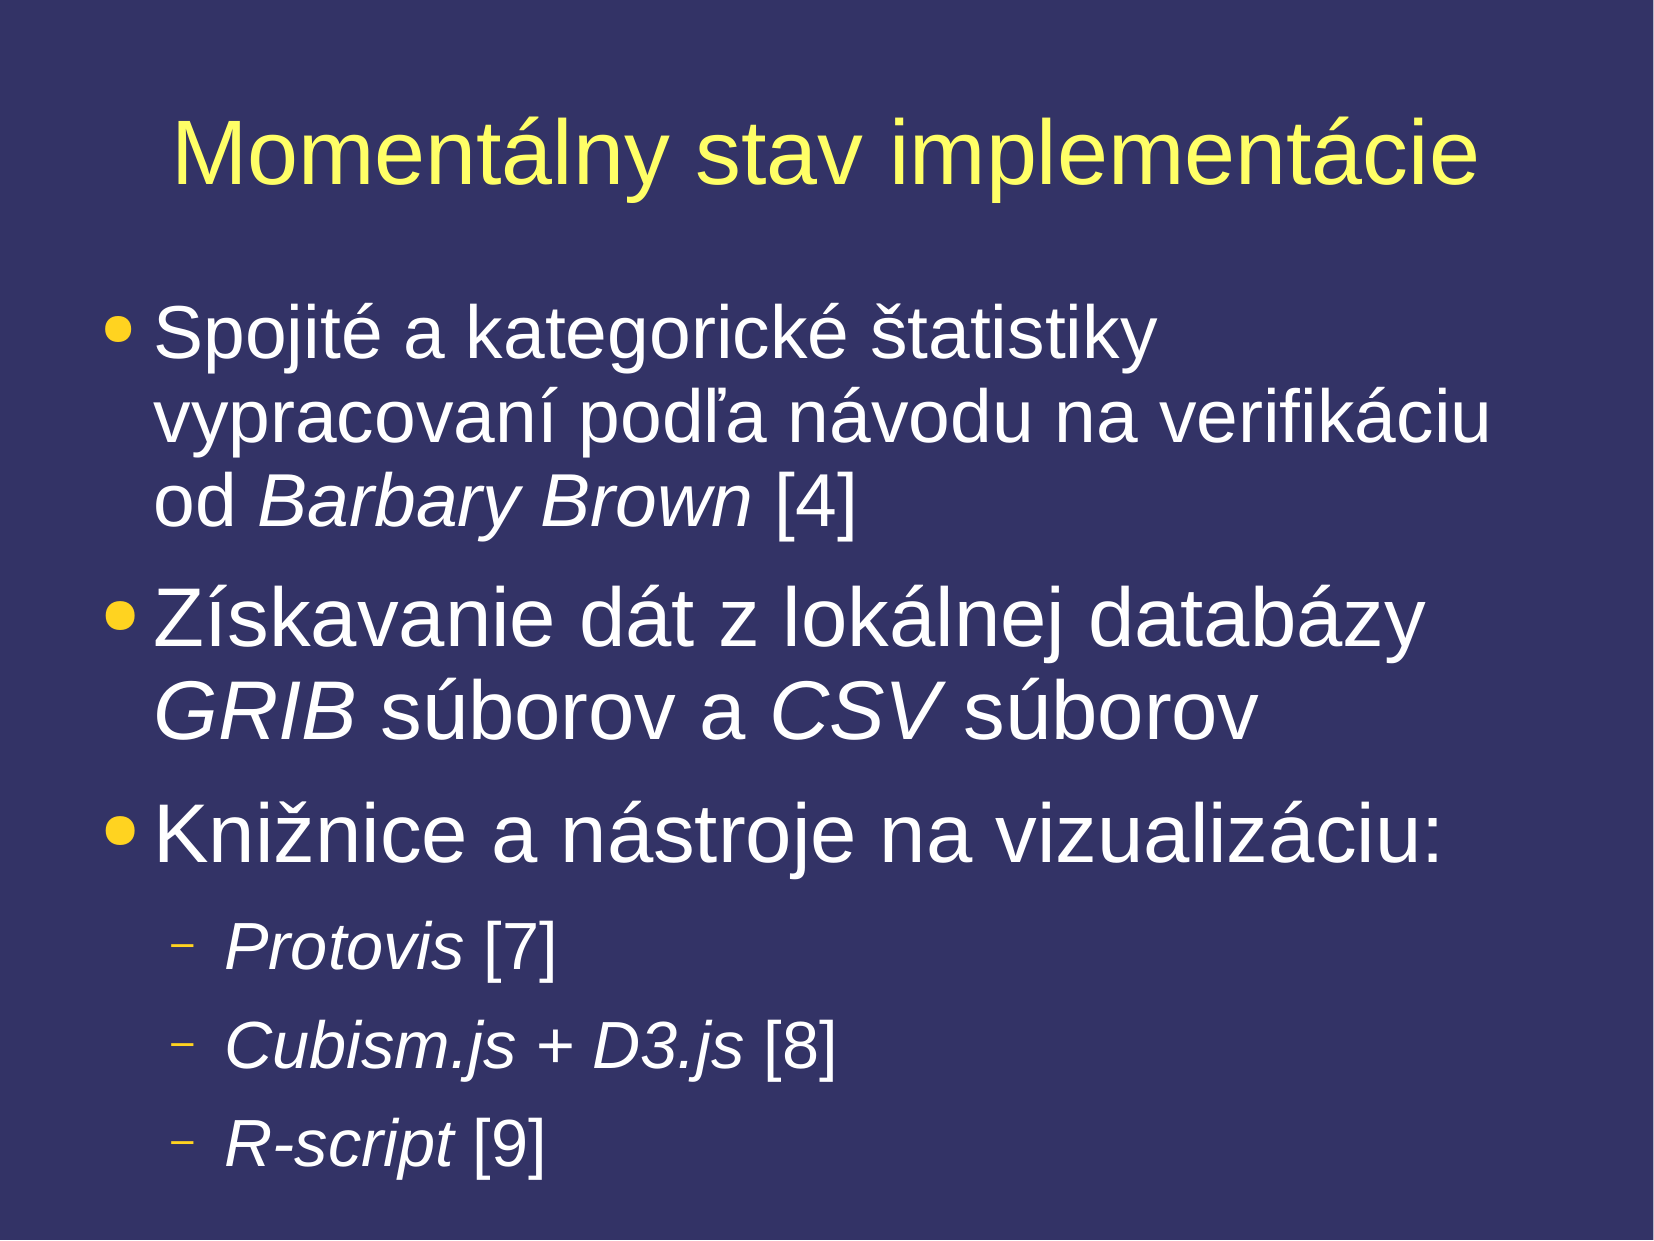

# Momentálny stav implementácie
Spojité a kategorické štatistiky vypracovaní podľa návodu na verifikáciu od Barbary Brown [4]
Získavanie dát z lokálnej databázy GRIB súborov a CSV súborov
Knižnice a nástroje na vizualizáciu:
Protovis [7]
Cubism.js + D3.js [8]
R-script [9]